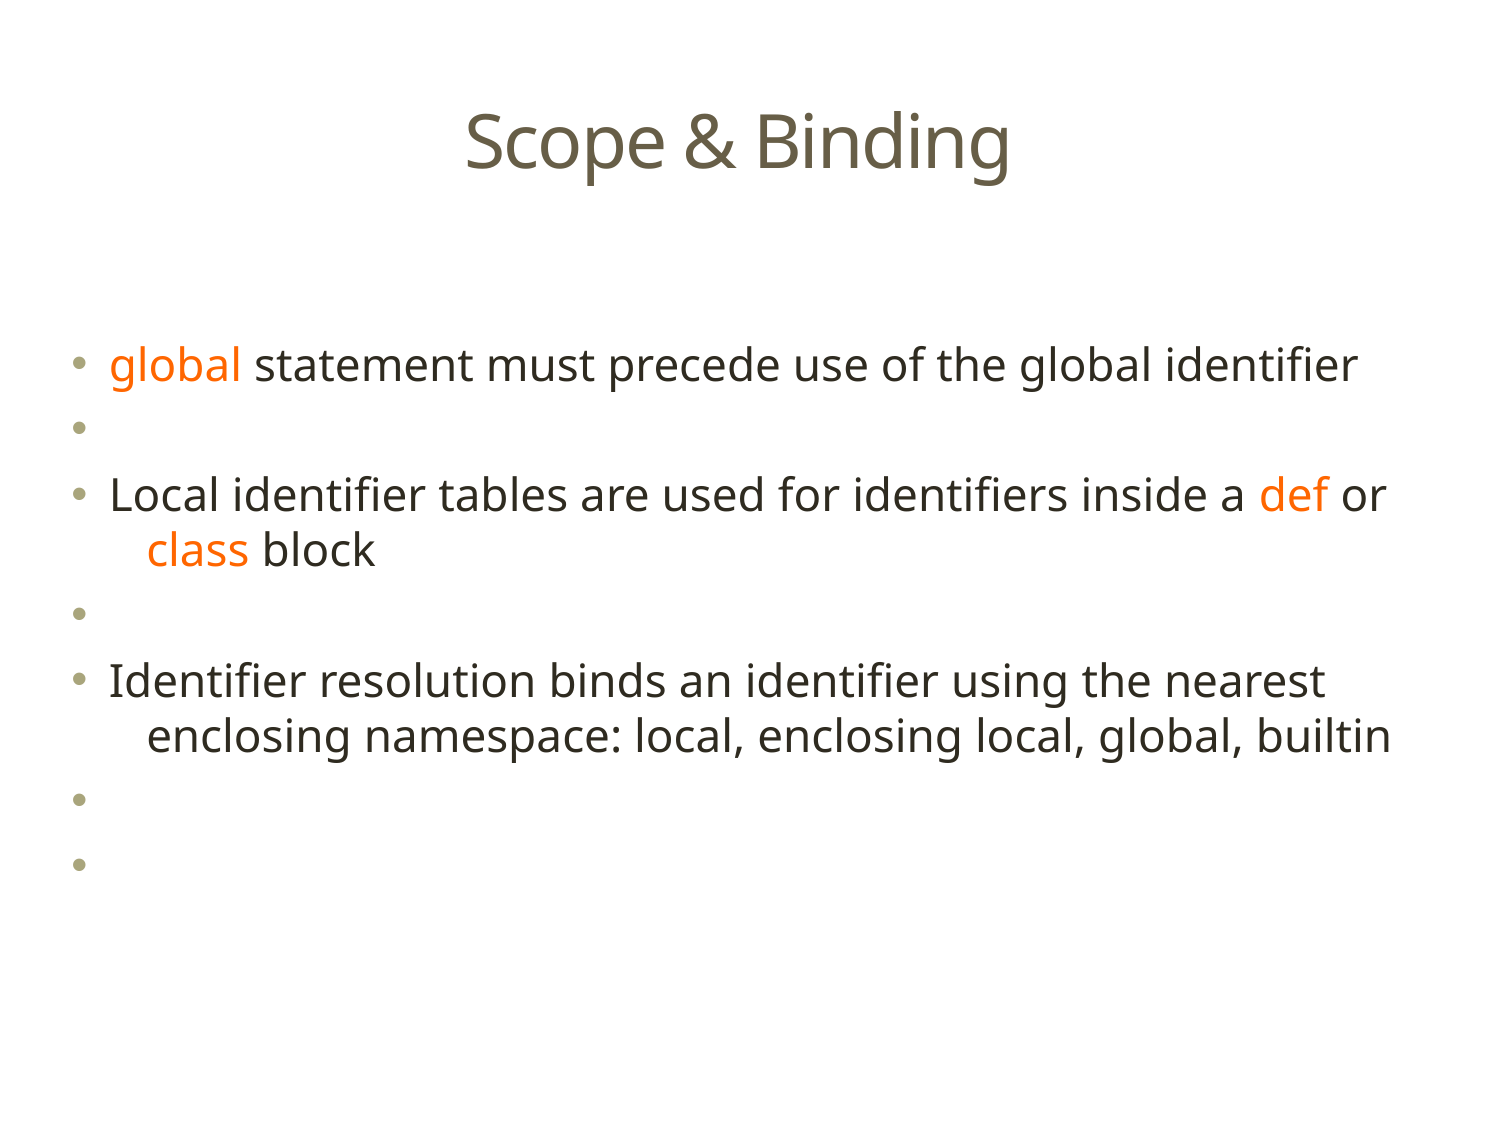

# Scope & Binding
global statement must precede use of the global identifier
Local identifier tables are used for identifiers inside a def or class block
Identifier resolution binds an identifier using the nearest enclosing namespace: local, enclosing local, global, builtin